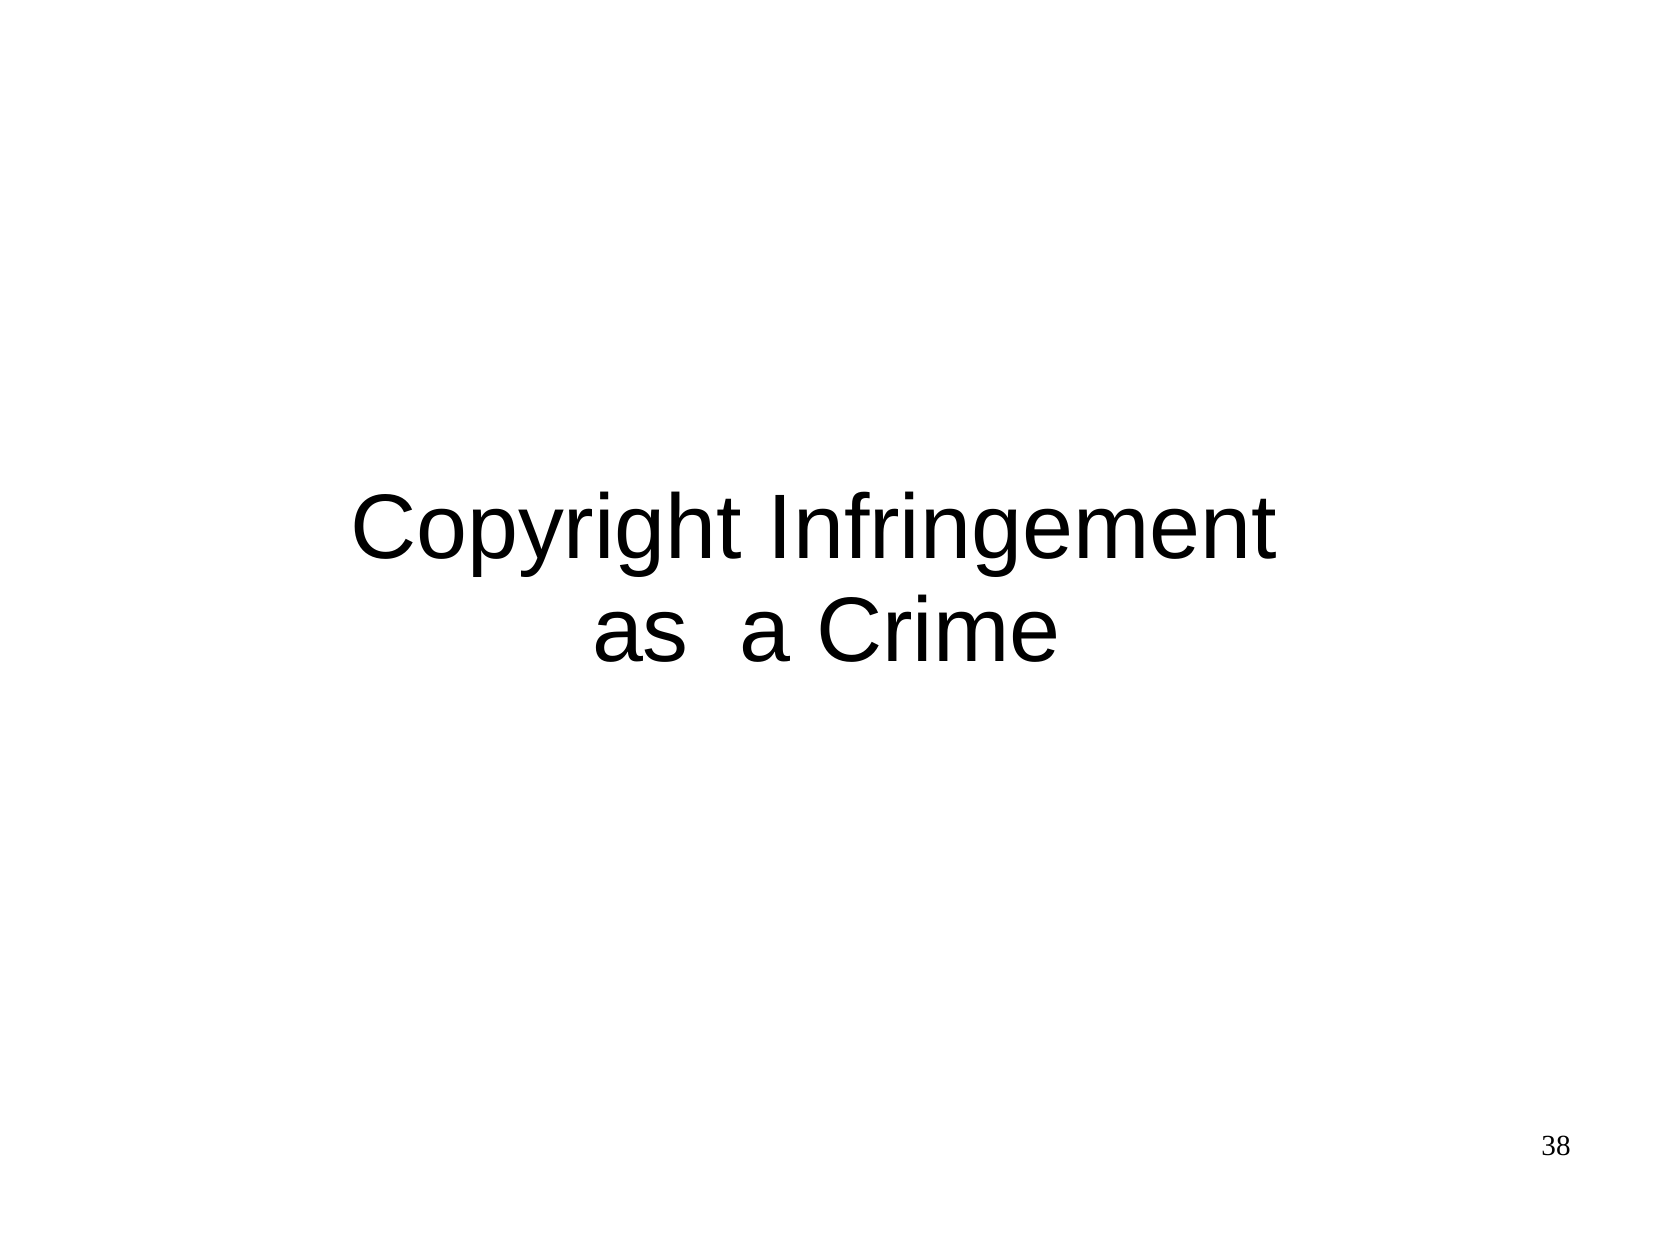

# Copyright Infringement as a Crime
38